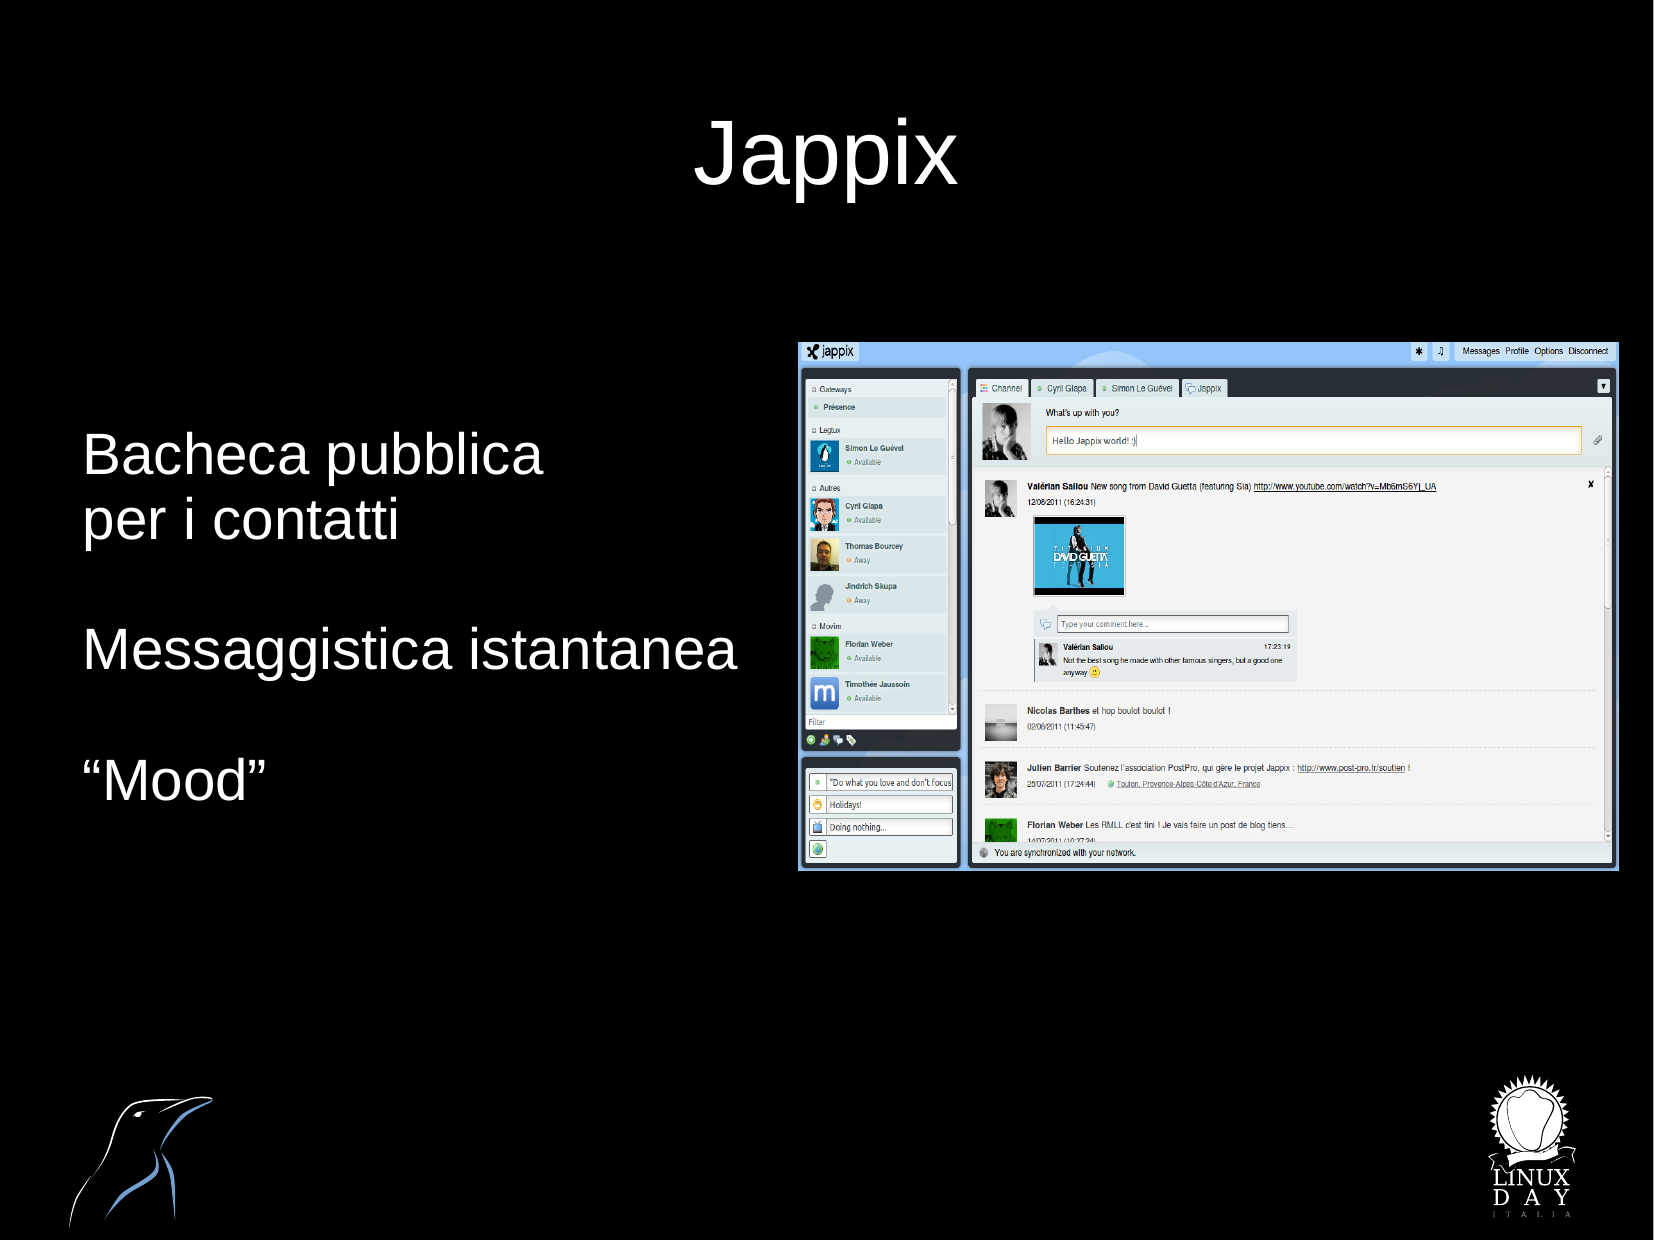

# Jappix
Bacheca pubblica
per i contatti
Messaggistica istantanea
“Mood”